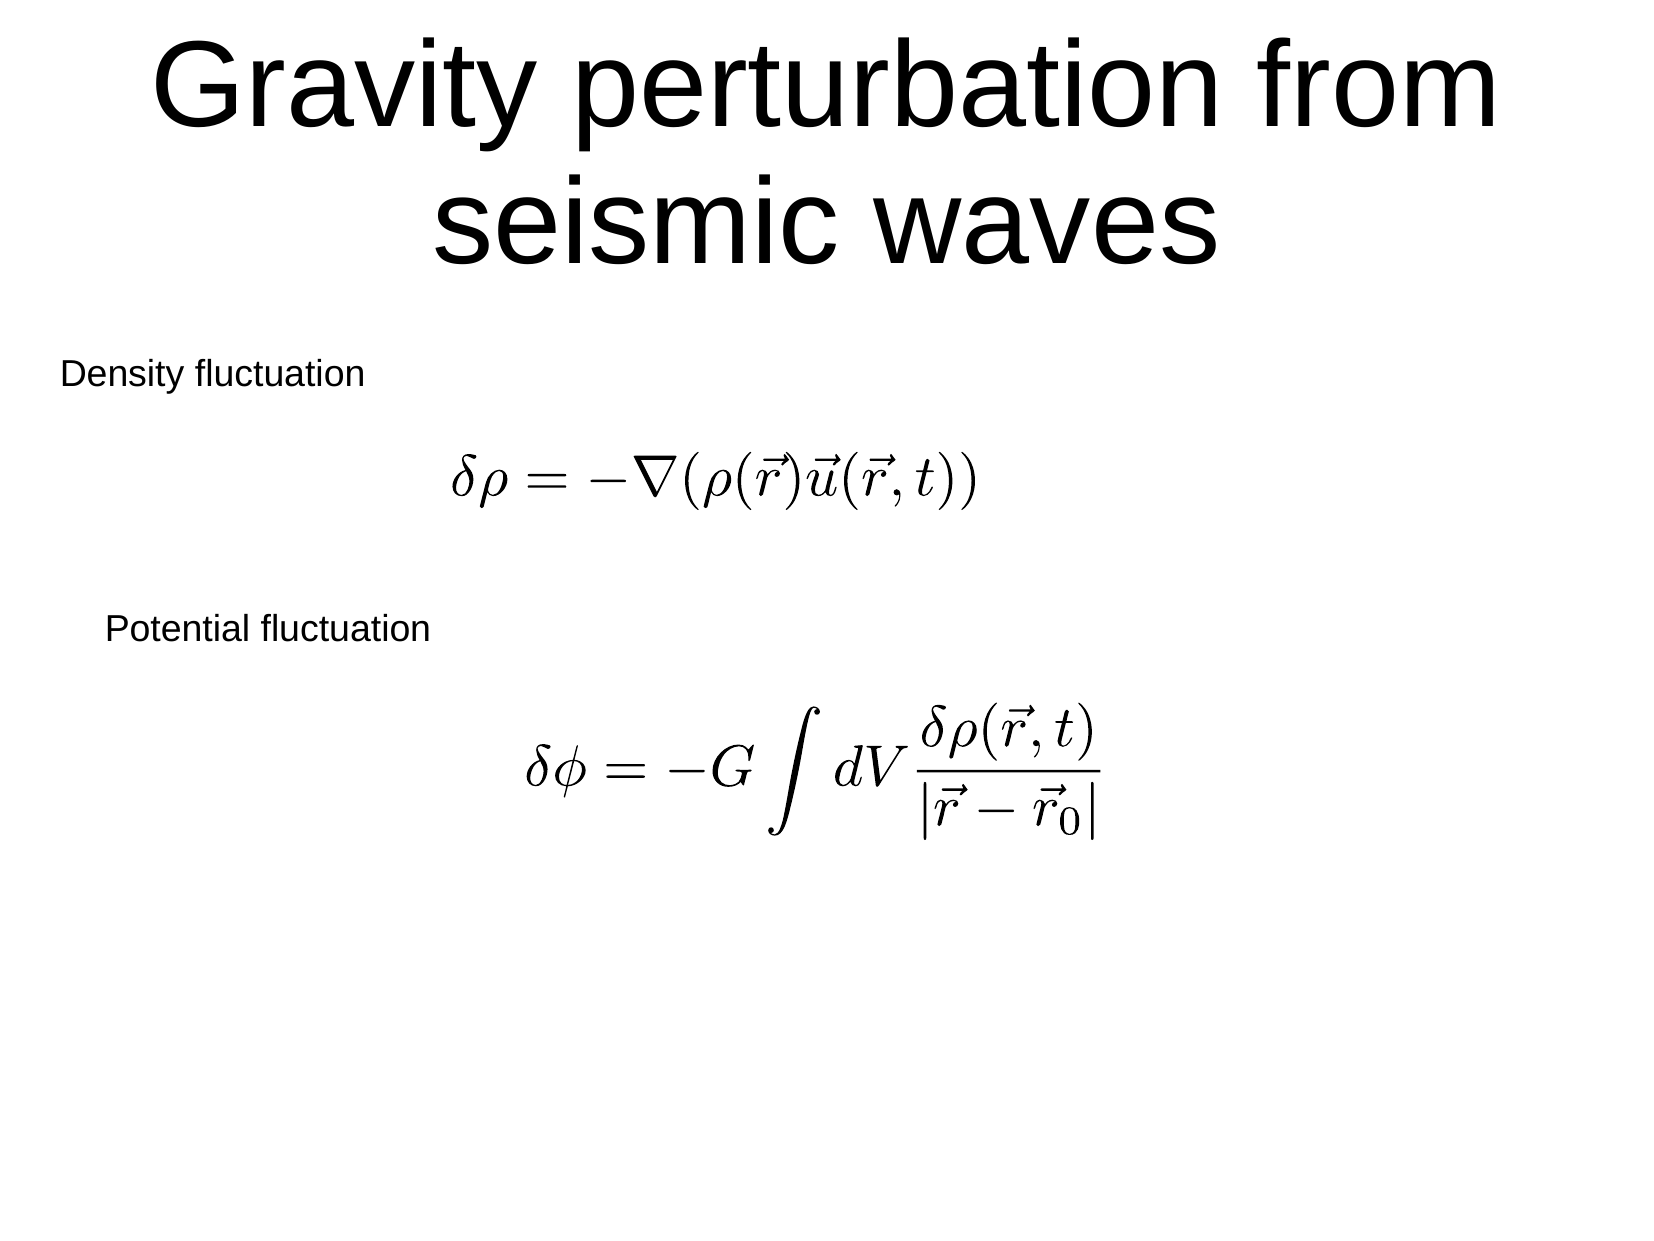

# Gravity perturbation from seismic waves
Density fluctuation
Potential fluctuation